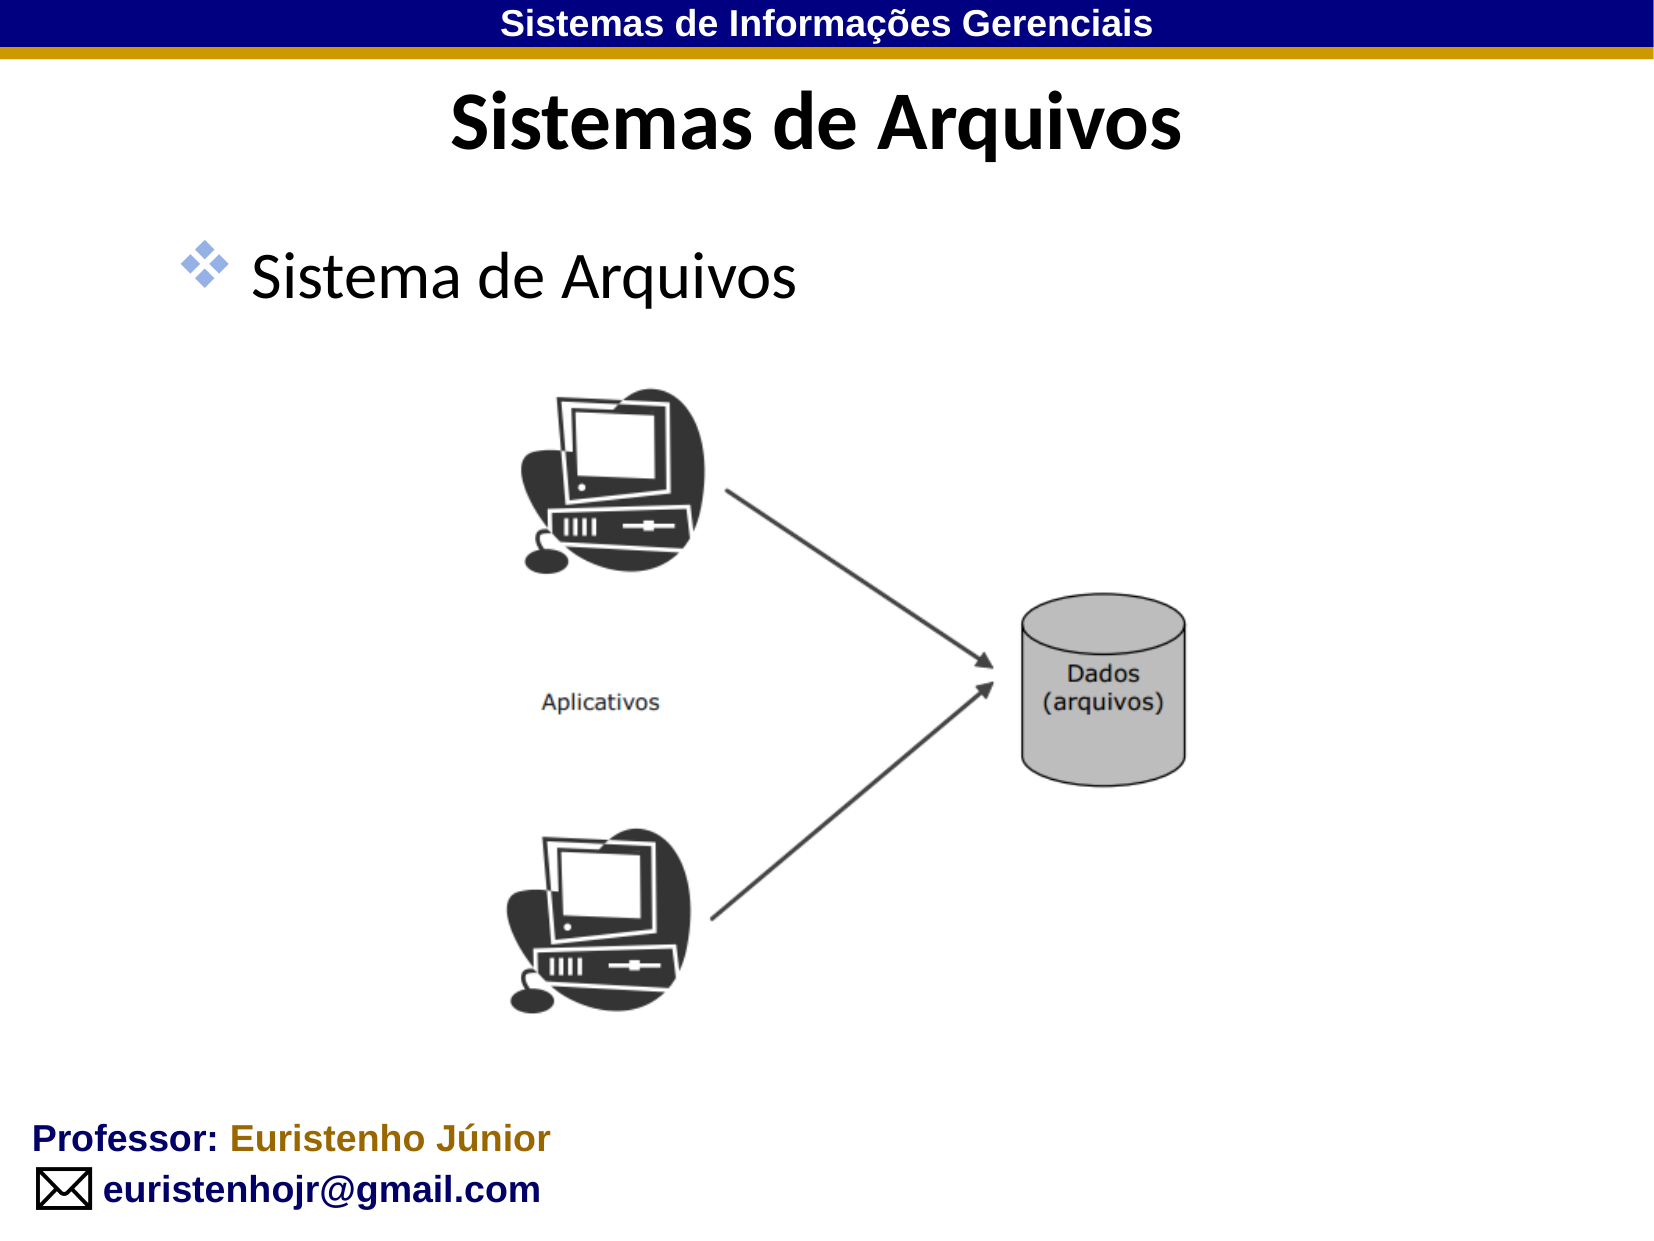

Empreendedorismo
Sistemas de Informações Gerenciais
# Sistemas de Arquivos
Sistema de Arquivos
Professor: Euristenho Júnior
euristenhojr@gmail.com